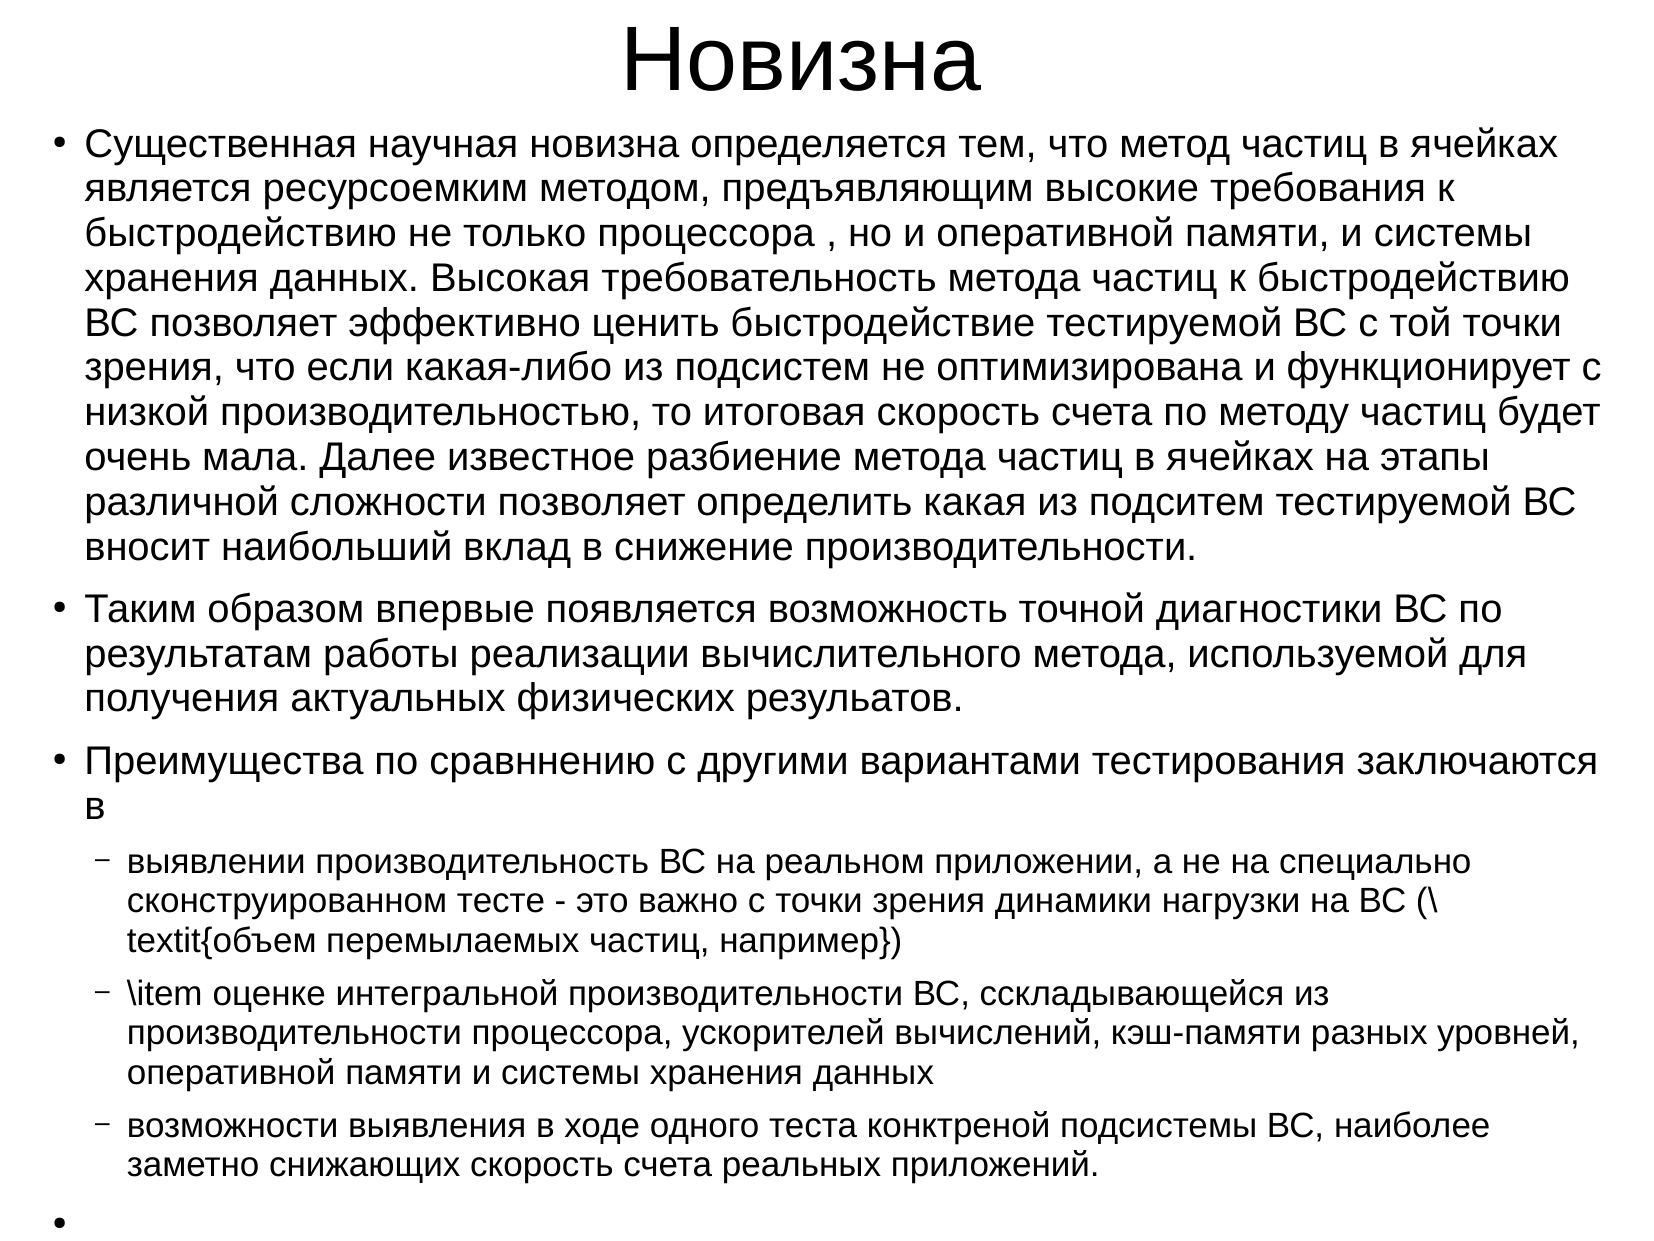

# Новизна
Существенная научная новизна определяется тем, что метод частиц в ячейках является ресурсоемким методом, предъявляющим высокие требования к быстродействию не только процессора , но и оперативной памяти, и системы хранения данных. Высокая требовательность метода частиц к быстродействию ВС позволяет эффективно ценить быстродействие тестируемой ВС с той точки зрения, что если какая-либо из подсистем не оптимизирована и функционирует с низкой производительностью, то итоговая скорость счета по методу частиц будет очень мала. Далее известное разбиение метода частиц в ячейках на этапы различной сложности позволяет определить какая из подситем тестируемой ВС вносит наибольший вклад в снижение производительности.
Таким образом впервые появляется возможность точной диагностики ВС по результатам работы реализации вычислительного метода, используемой для получения актуальных физических резульатов.
Преимущества по сравннению с другими вариантами тестирования заключаются в
выявлении производительность ВС на реальном приложении, а не на специально сконструированном тесте - это важно с точки зрения динамики нагрузки на ВС (\textit{объем перемылаемых частиц, например})
\item оценке интегральной производительности ВС, сскладывающейся из производительности процессора, ускорителей вычислений, кэш-памяти разных уровней, оперативной памяти и системы хранения данных
возможности выявления в ходе одного теста конктреной подсистемы ВС, наиболее заметно снижающих скорость счета реальных приложений.